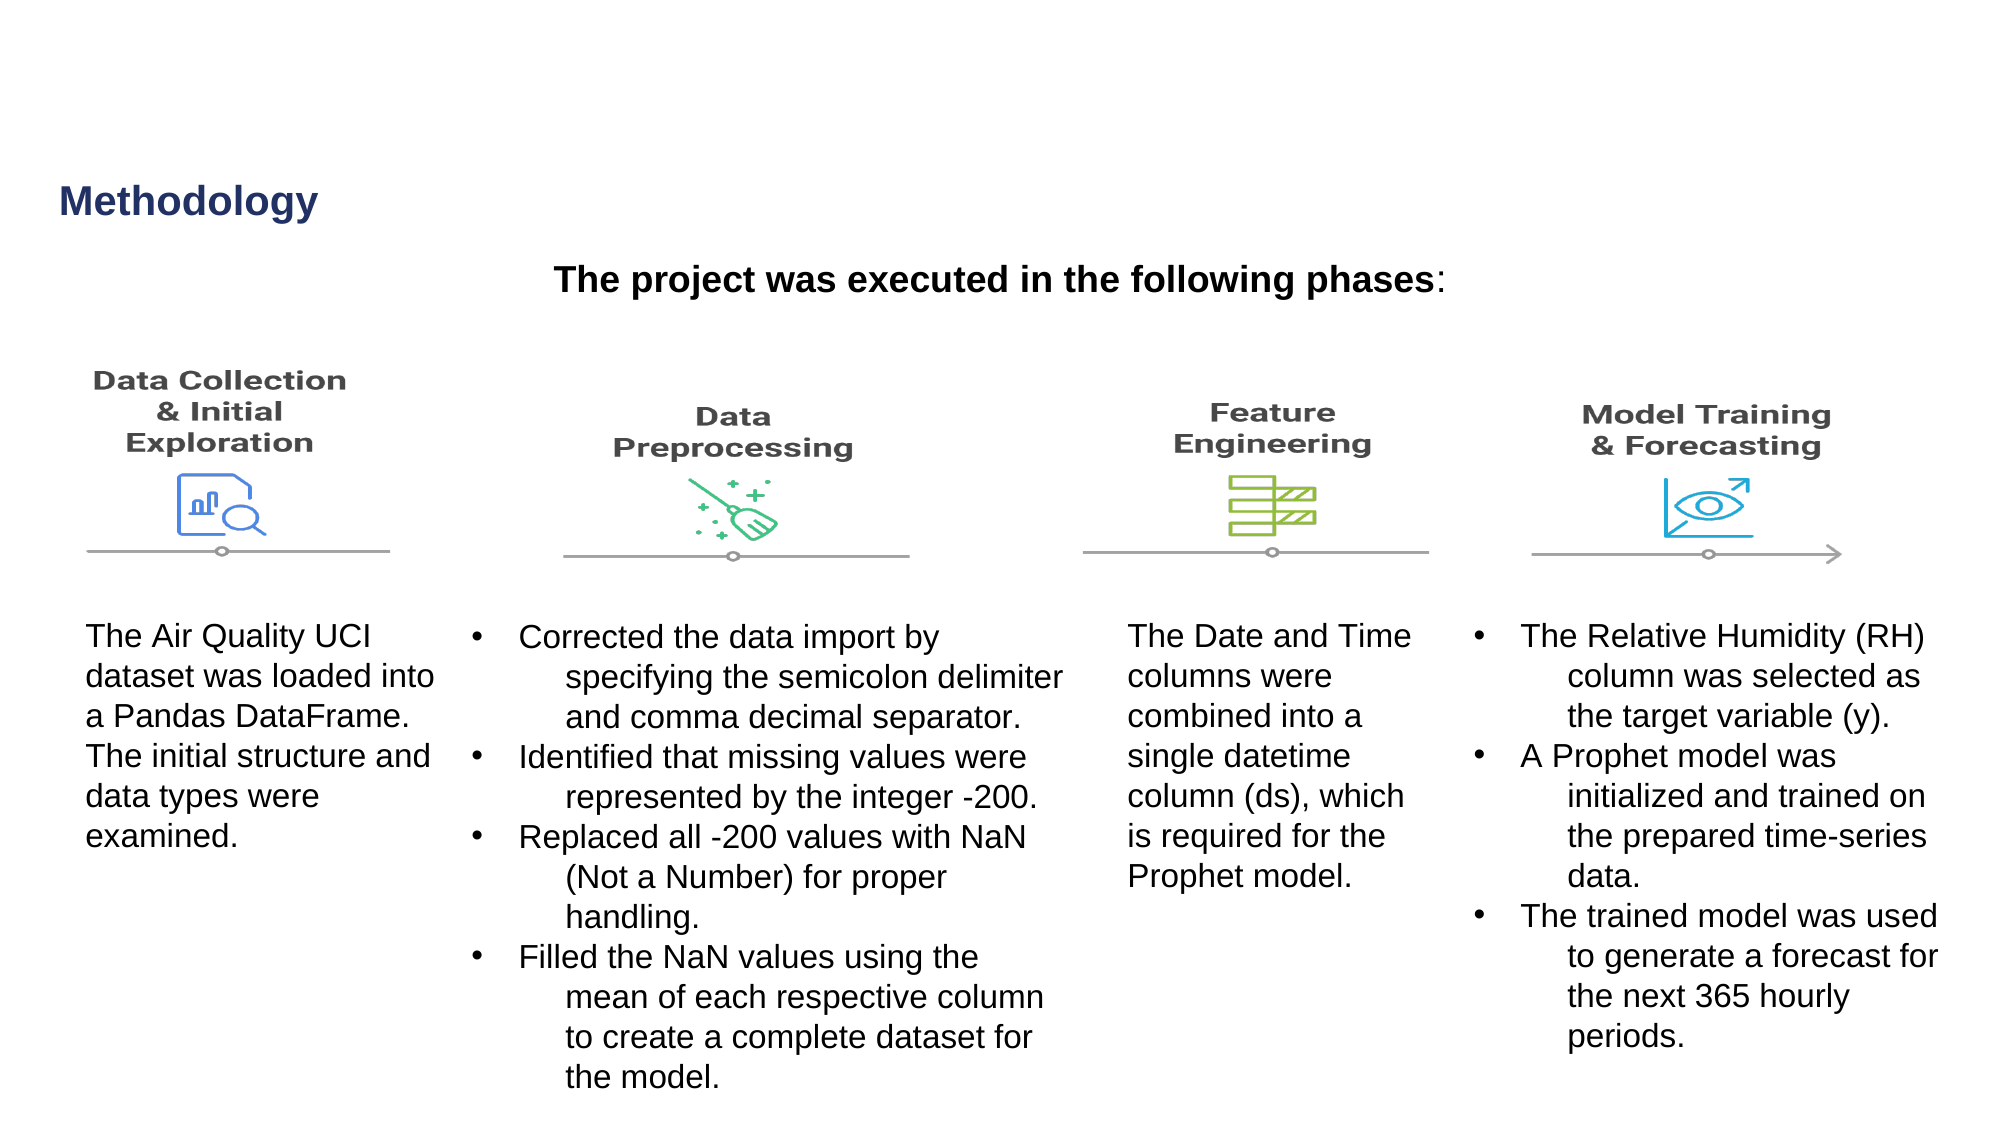

Methodology
The project was executed in the following phases:
The Air Quality UCI dataset was loaded into a Pandas DataFrame. The initial structure and data types were examined.
The Date and Time columns were combined into a single datetime column (ds), which is required for the Prophet model.
The Relative Humidity (RH) column was selected as the target variable (y).
A Prophet model was initialized and trained on the prepared time-series data.
The trained model was used to generate a forecast for the next 365 hourly periods.
Corrected the data import by specifying the semicolon delimiter and comma decimal separator.
Identified that missing values were represented by the integer -200.
Replaced all -200 values with NaN (Not a Number) for proper handling.
Filled the NaN values using the mean of each respective column to create a complete dataset for the model.